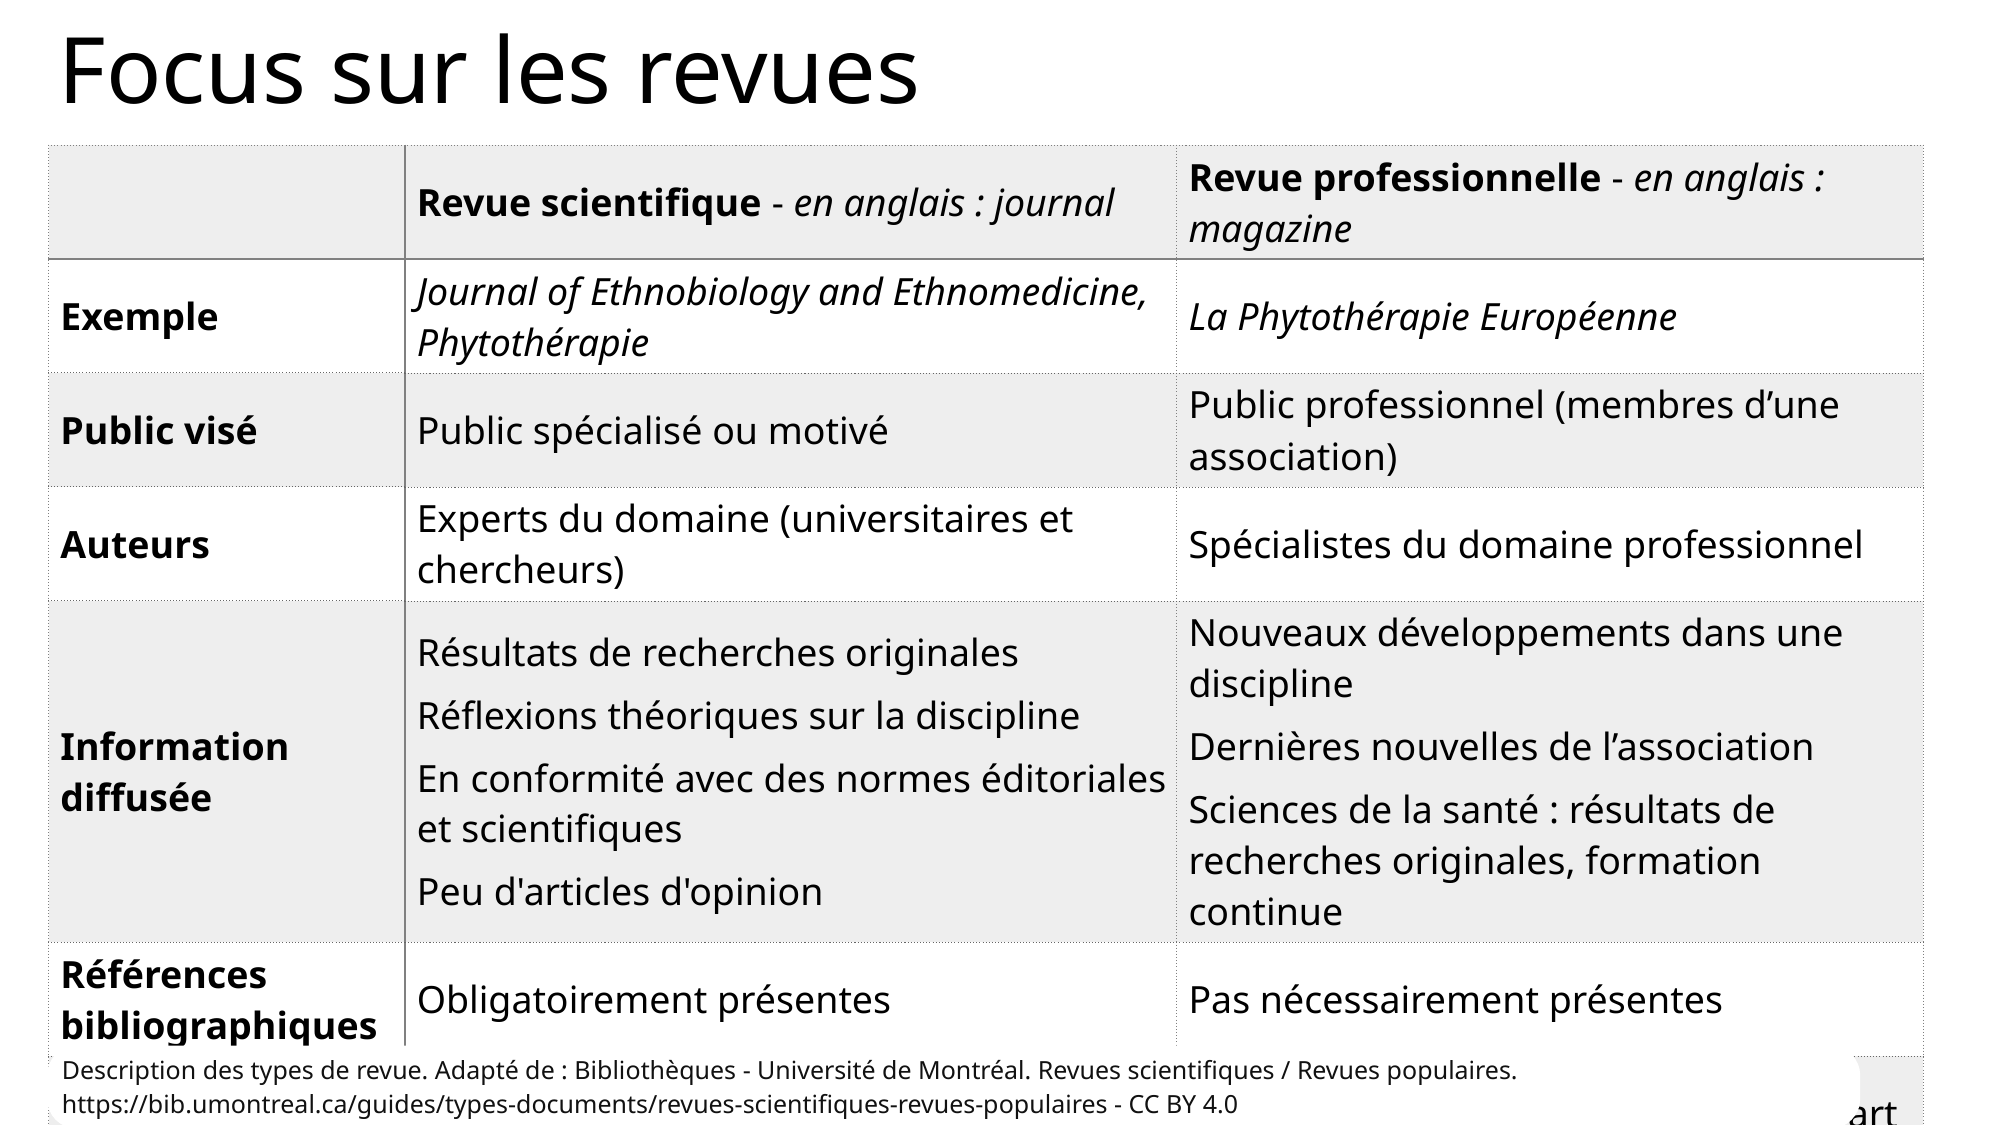

# Focus sur les revues
| | Revue scientifique - en anglais : journal | Revue professionnelle - en anglais : magazine |
| --- | --- | --- |
| Exemple | Journal of Ethnobiology and Ethnomedicine, Phytothérapie | La Phytothérapie Européenne |
| Public visé | Public spécialisé ou motivé | Public professionnel (membres d’une association) |
| Auteurs | Experts du domaine (universitaires et chercheurs) | Spécialistes du domaine professionnel |
| Information diffusée | Résultats de recherches originales Réflexions théoriques sur la discipline En conformité avec des normes éditoriales et scientifiques Peu d'articles d'opinion | Nouveaux développements dans une discipline Dernières nouvelles de l’association Sciences de la santé : résultats de recherches originales, formation continue |
| Références bibliographiques | Obligatoirement présentes | Pas nécessairement présentes |
| Contenu révisé par un comité de lecture | Oui, pour la plupart des revues | Sciences de la santé : oui pour la plupart des revues |
| Niveau de langue | Spécialisé | Correct, sans être spécialisé |
8
Description des types de revue. Adapté de : Bibliothèques - Université de Montréal. Revues scientifiques / Revues populaires. https://bib.umontreal.ca/guides/types-documents/revues-scientifiques-revues-populaires - CC BY 4.0